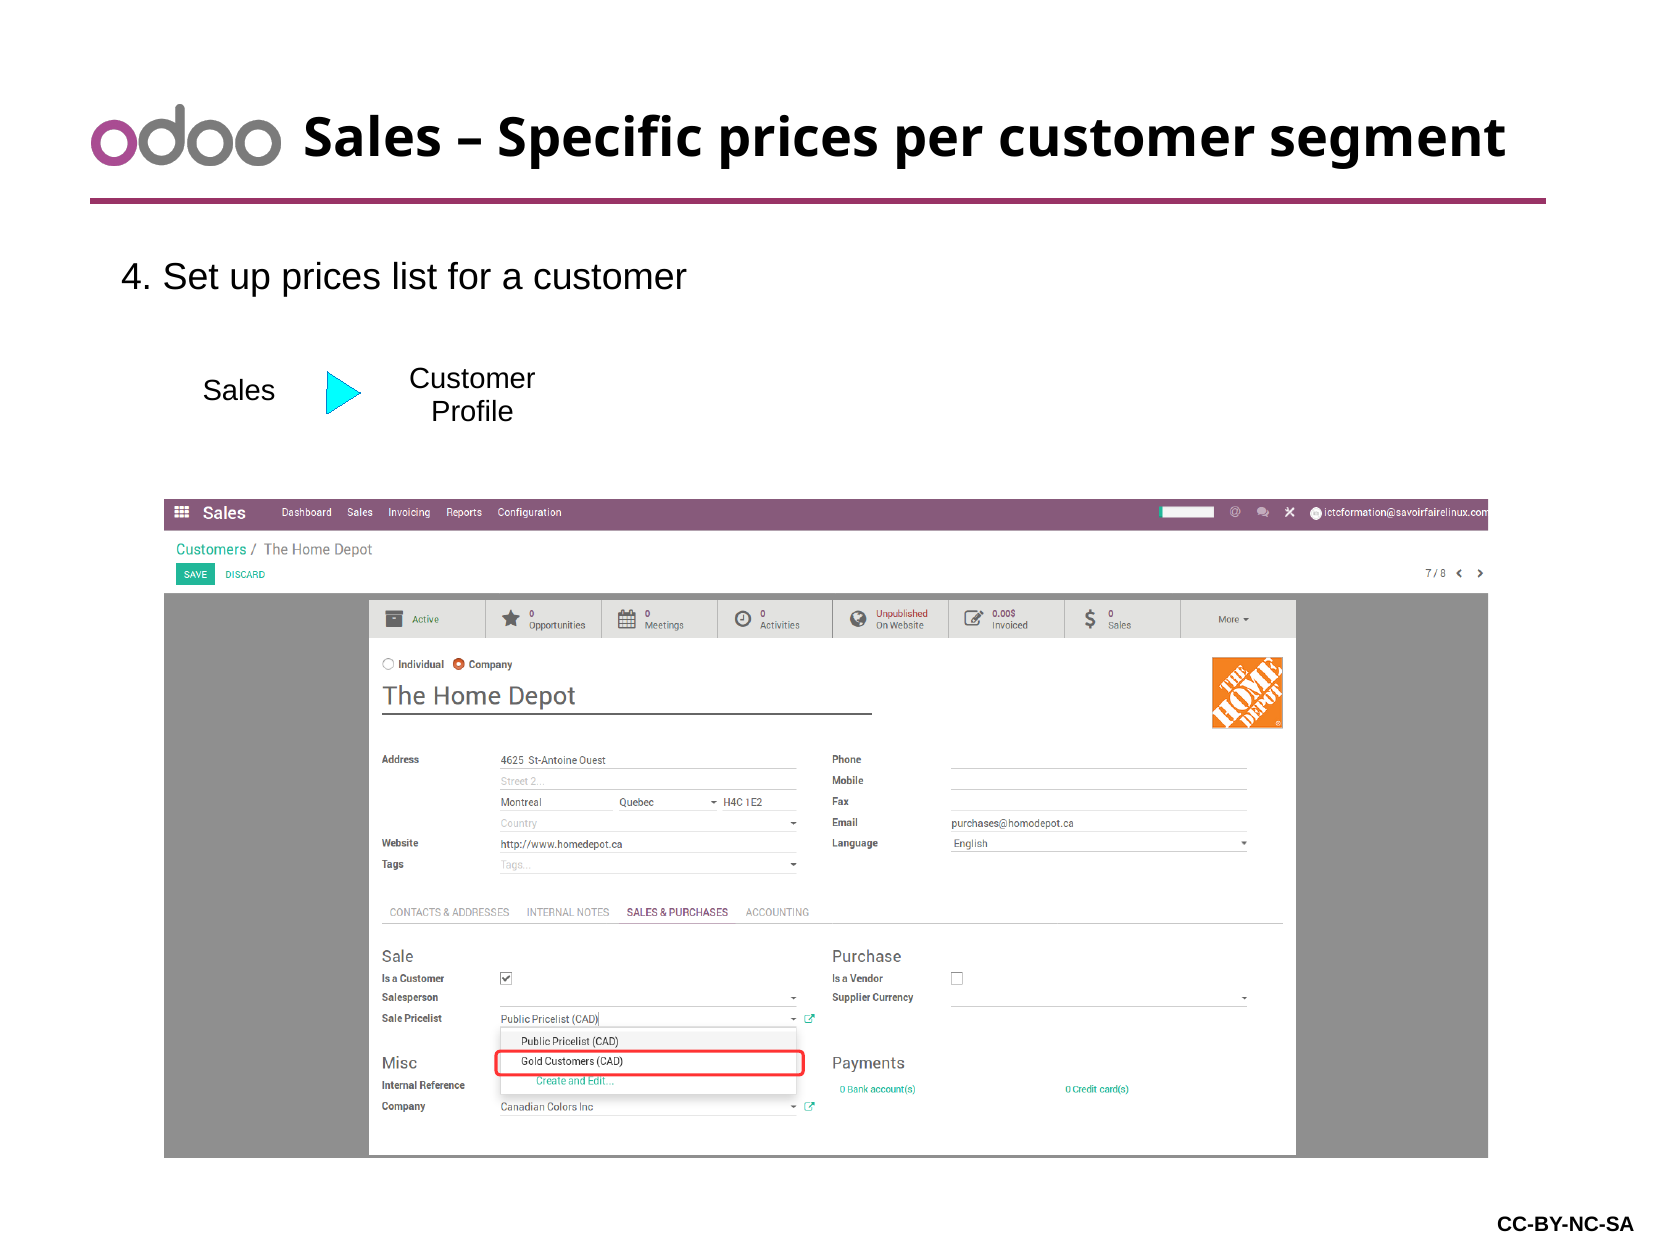

# Sales – Specific prices per customer segment
4. Set up prices list for a customer
Customer Profile
Sales
CC-BY-NC-SA